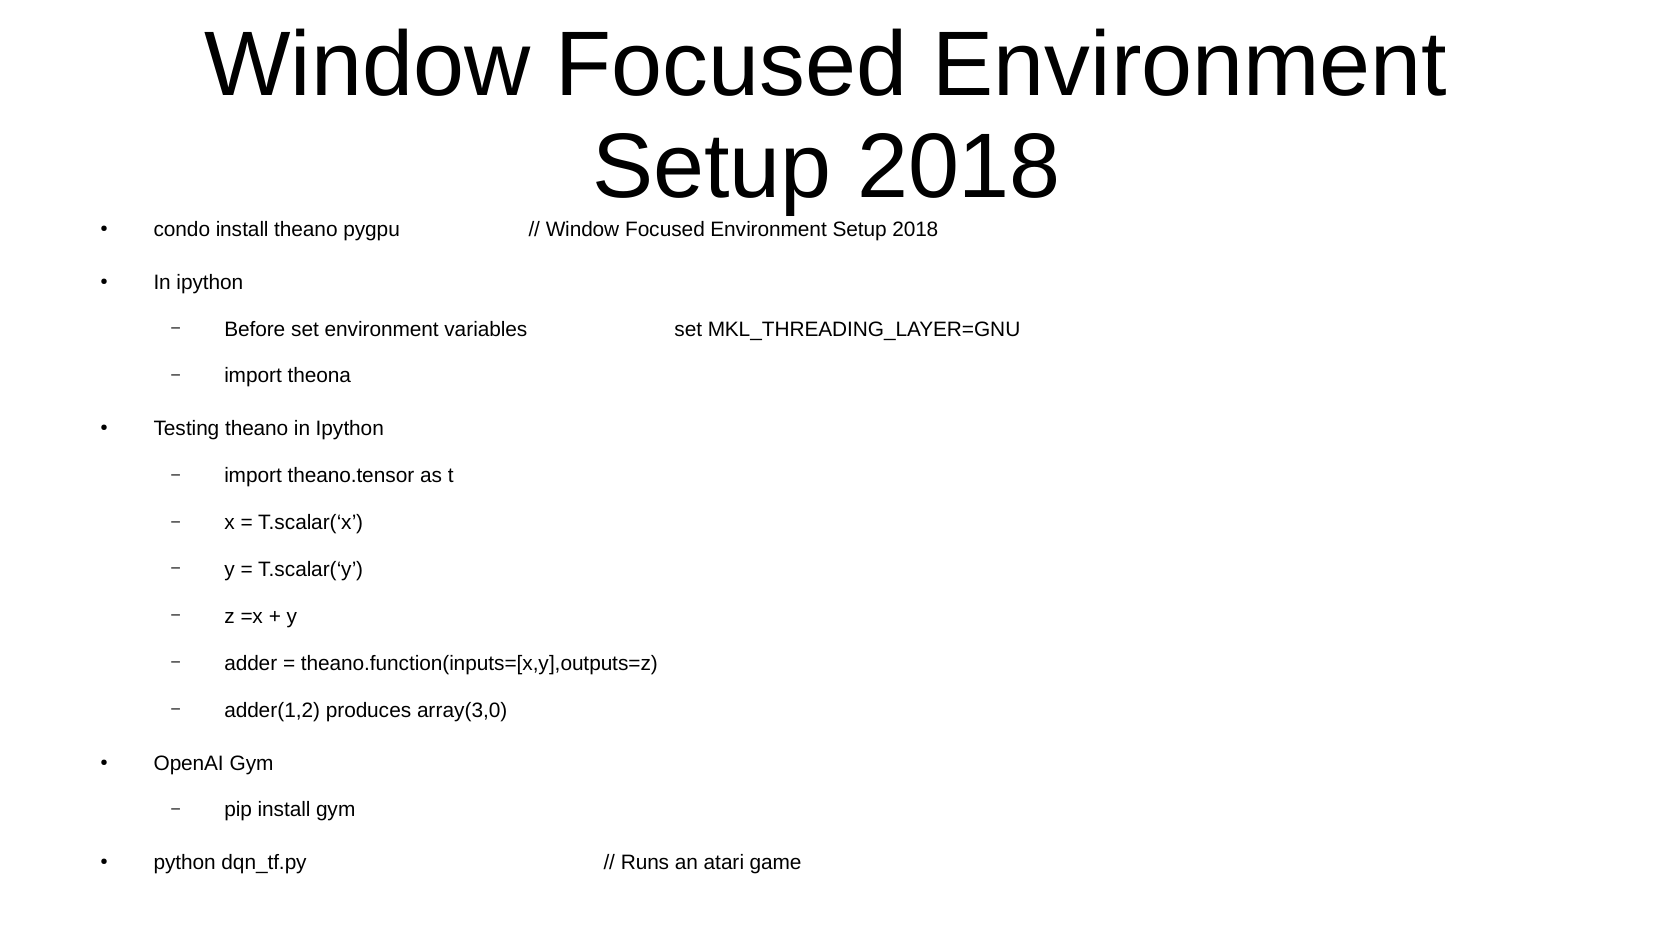

# Window Focused Environment Setup 2018
condo install theano pygpu	 	// Window Focused Environment Setup 2018
In ipython
Before set environment variables		set MKL_THREADING_LAYER=GNU
import theona
Testing theano in Ipython
import theano.tensor as t
x = T.scalar(‘x’)
y = T.scalar(‘y’)
z =x + y
adder = theano.function(inputs=[x,y],outputs=z)
adder(1,2) produces array(3,0)
OpenAI Gym
pip install gym
python dqn_tf.py 				// Runs an atari game